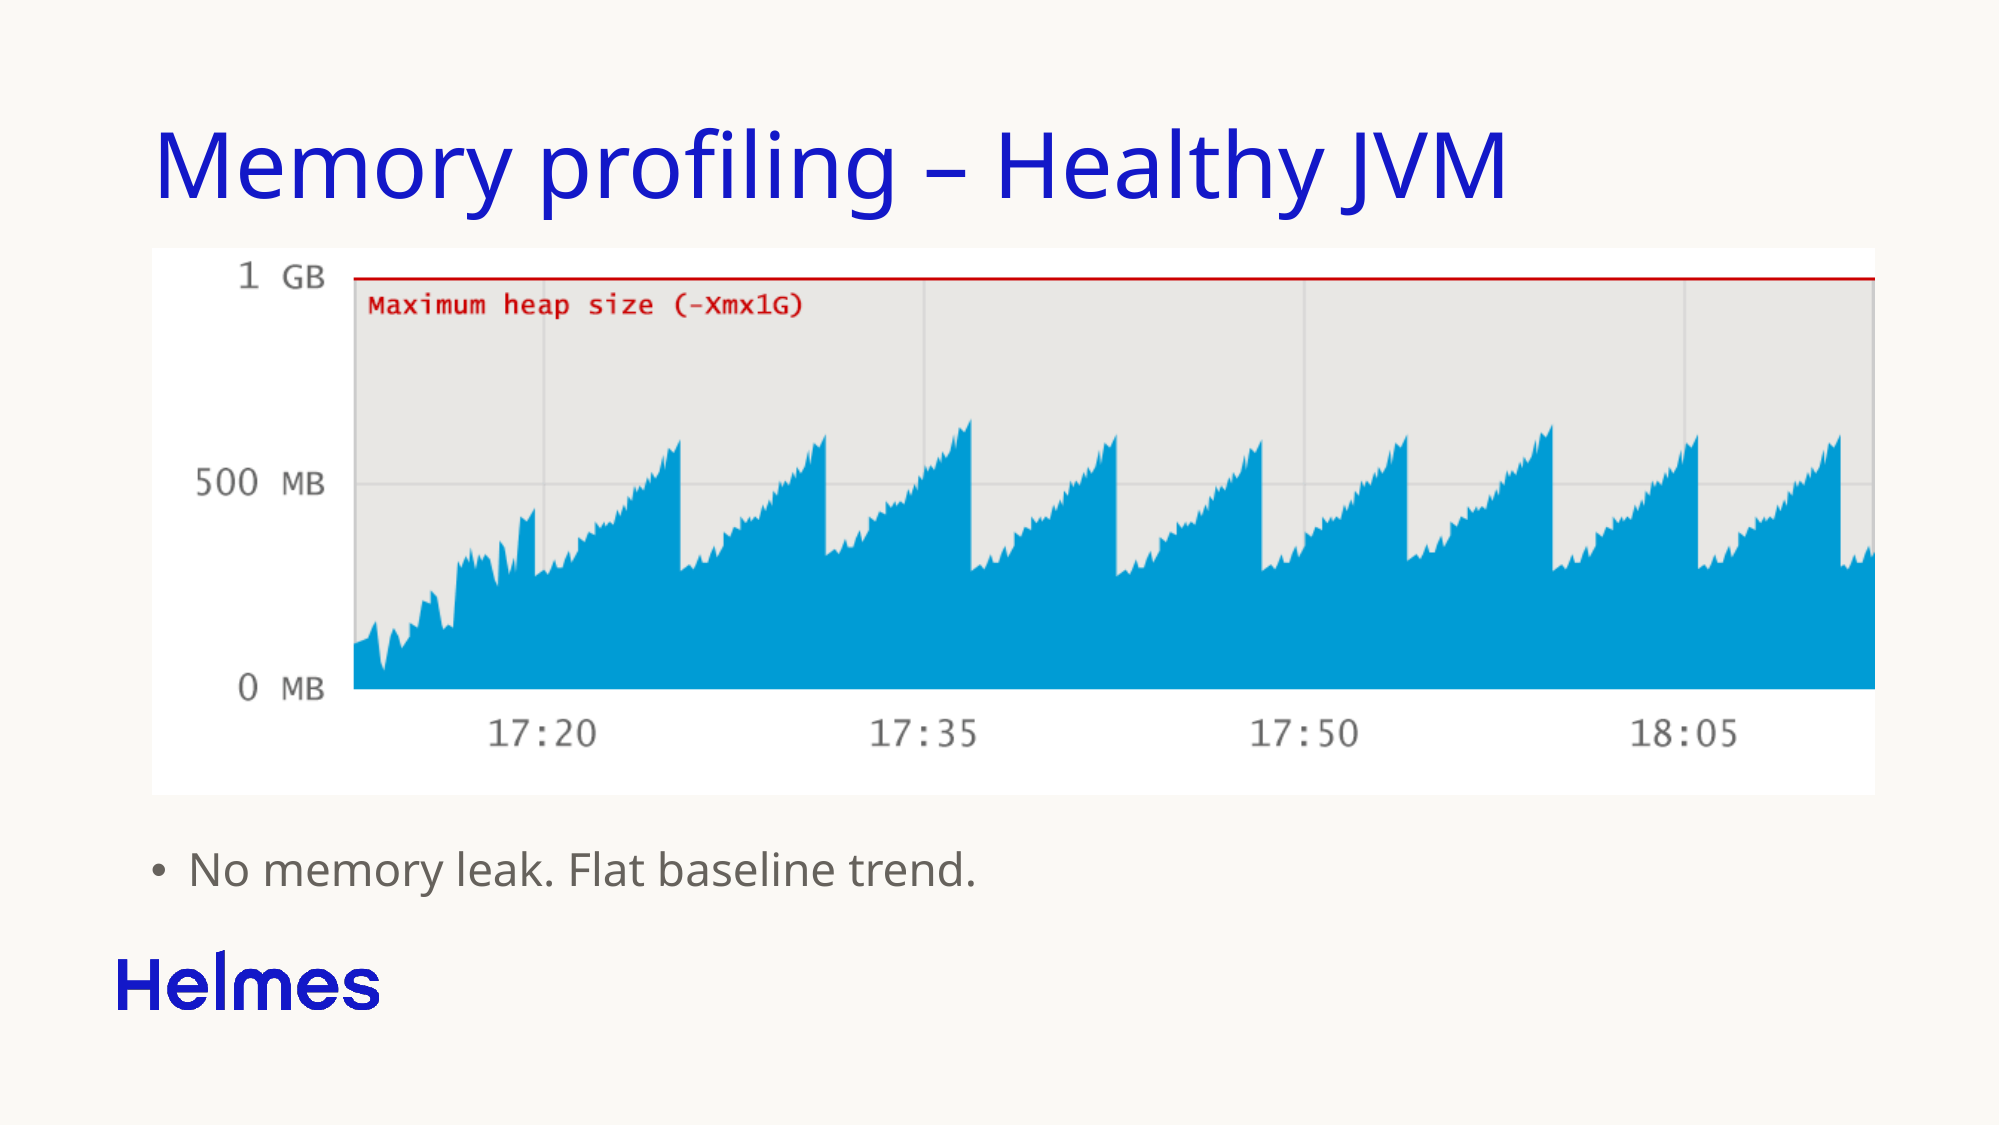

Memory profiling – Healthy JVM
No memory leak. Flat baseline trend.